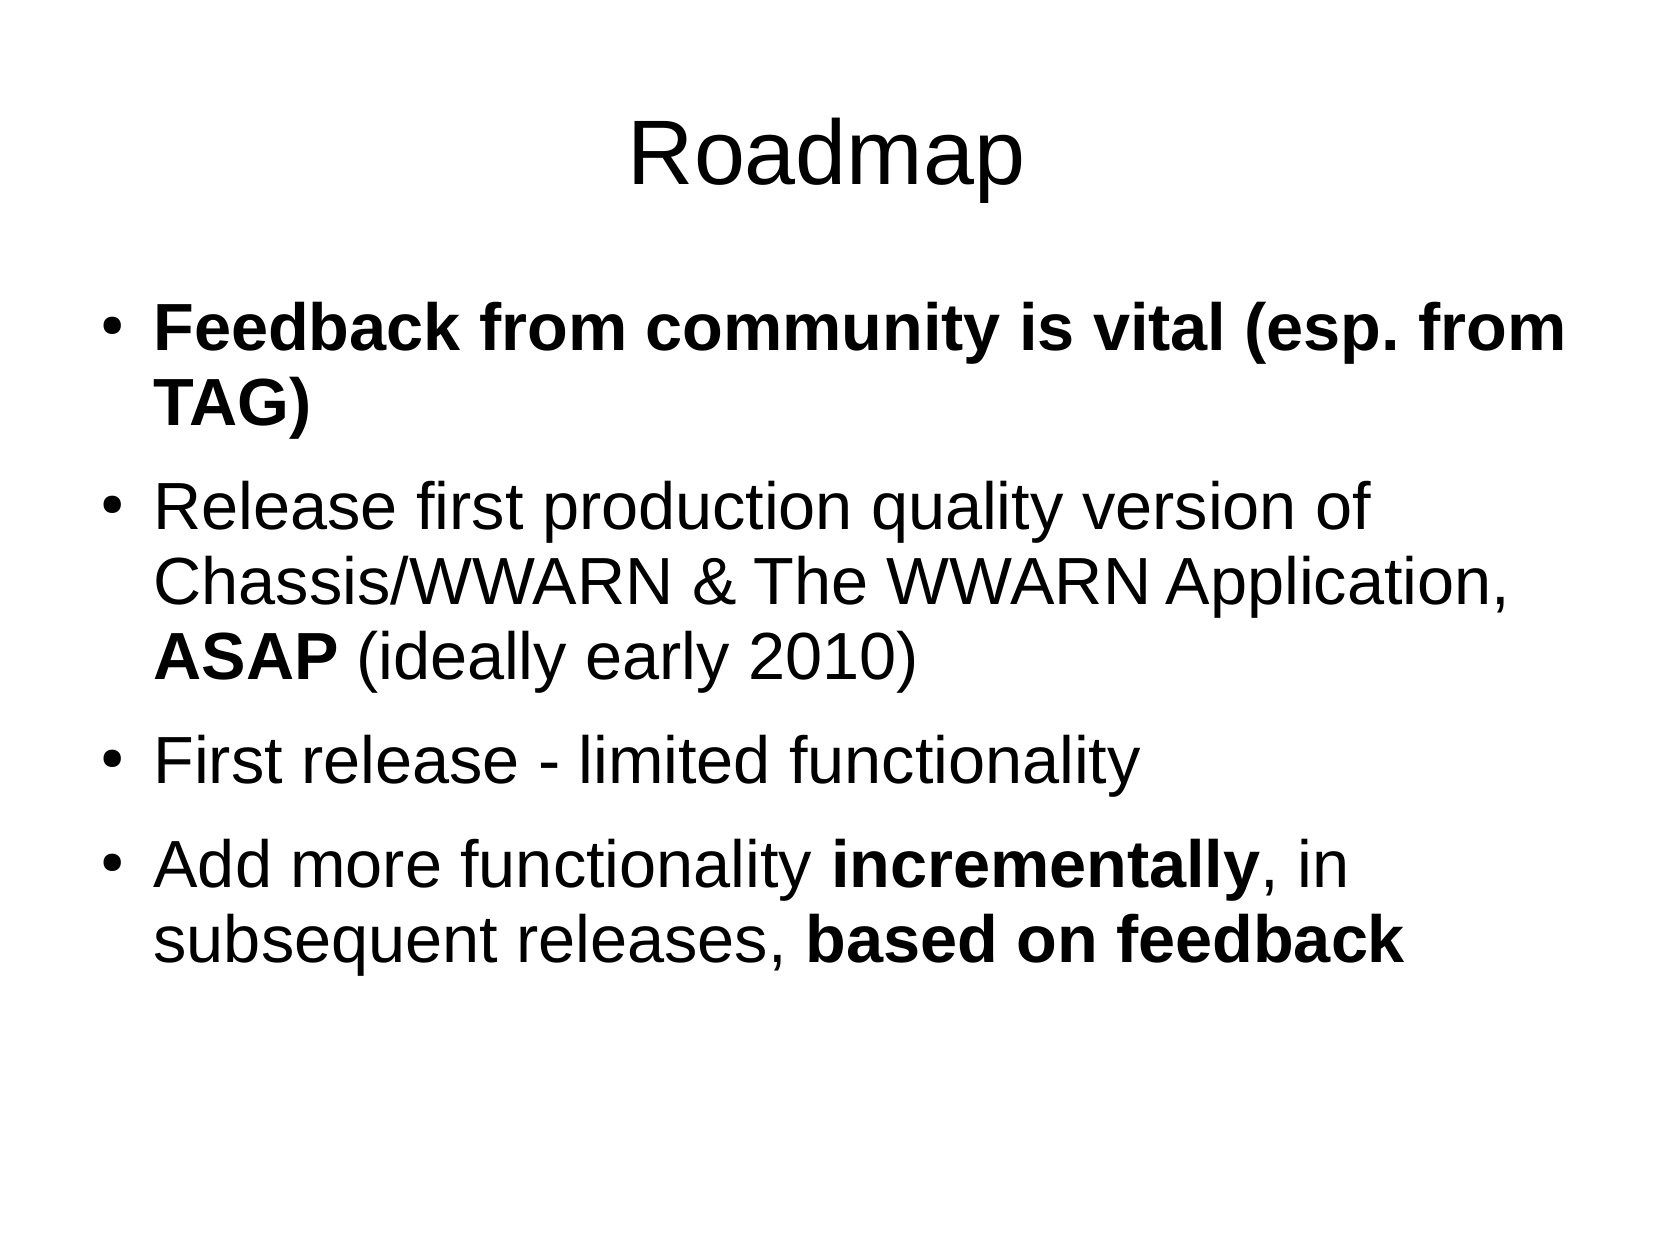

# Roadmap
Feedback from community is vital (esp. from TAG)
Release first production quality version of Chassis/WWARN & The WWARN Application, ASAP (ideally early 2010)
First release - limited functionality
Add more functionality incrementally, in subsequent releases, based on feedback